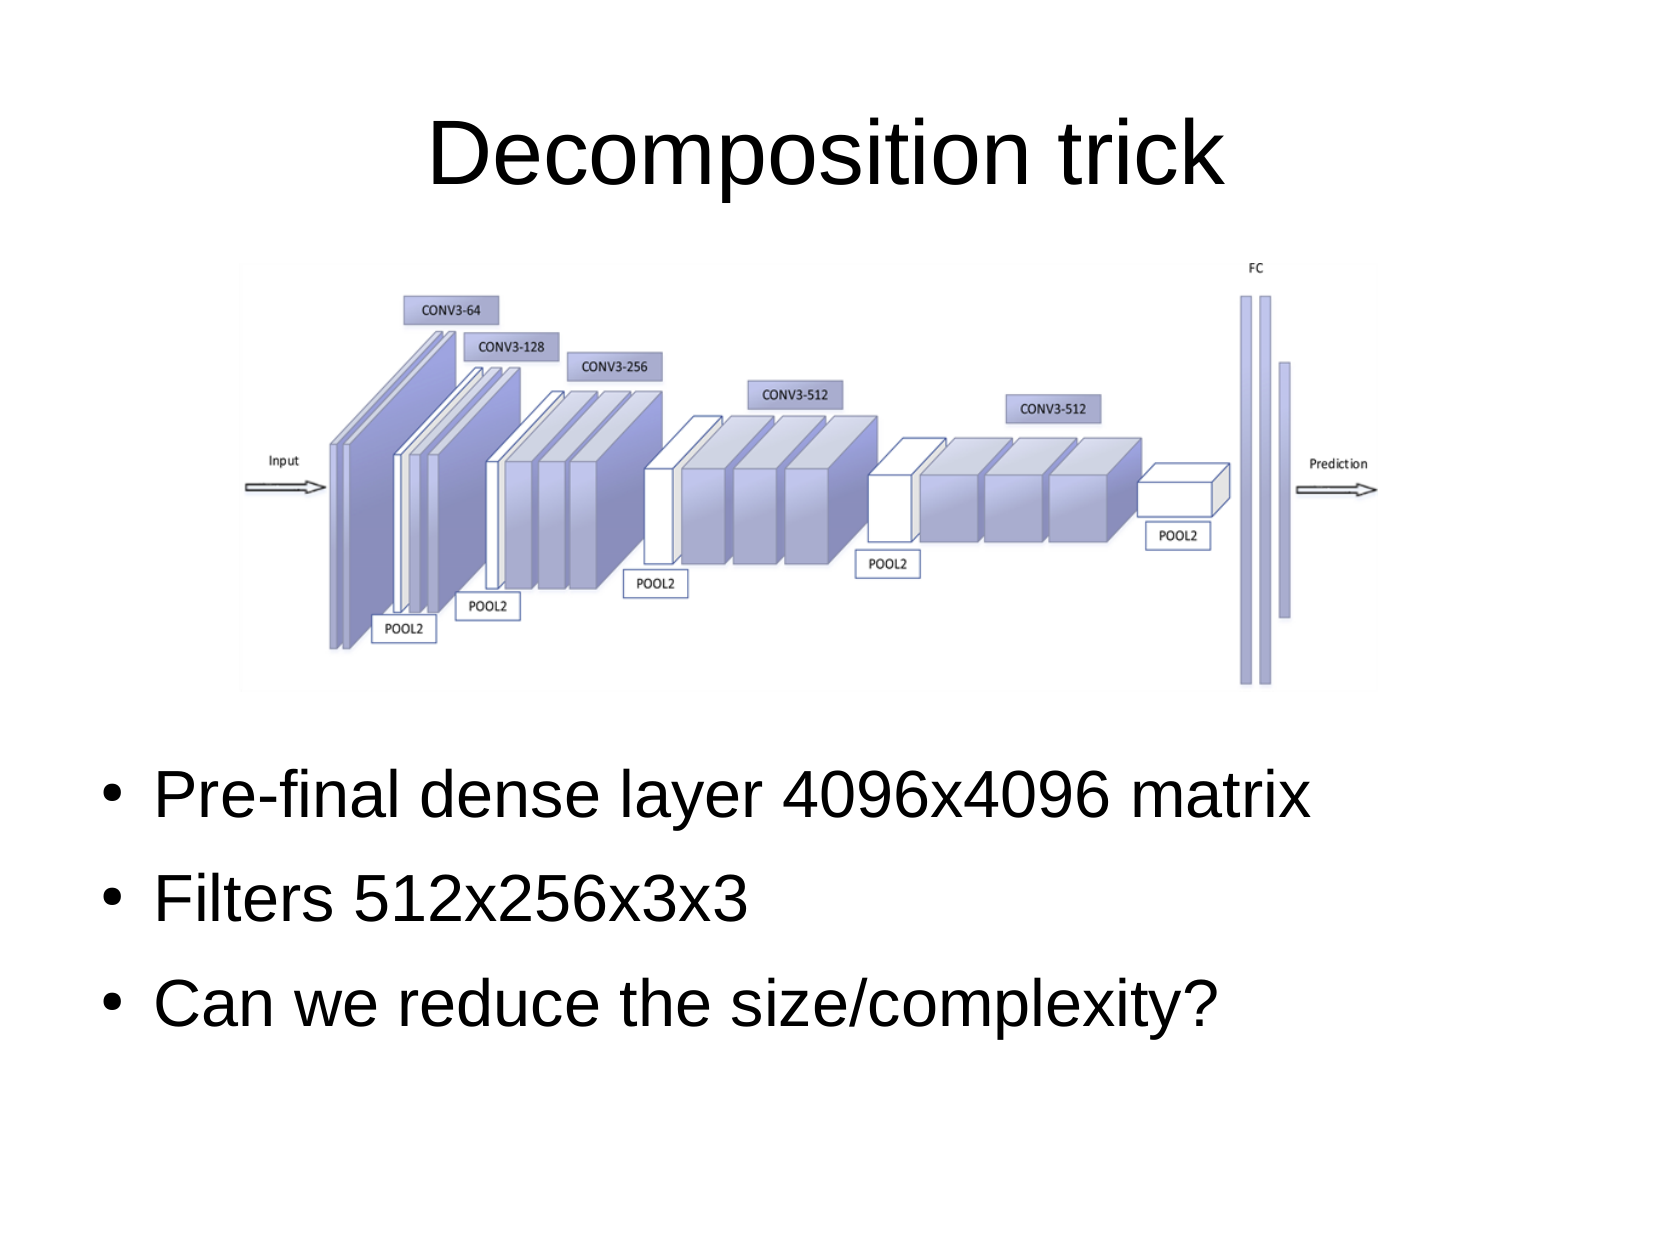

# Decomposition trick
Pre-final dense layer 4096x4096 matrix
Filters 512x256x3x3
Can we reduce the size/complexity?